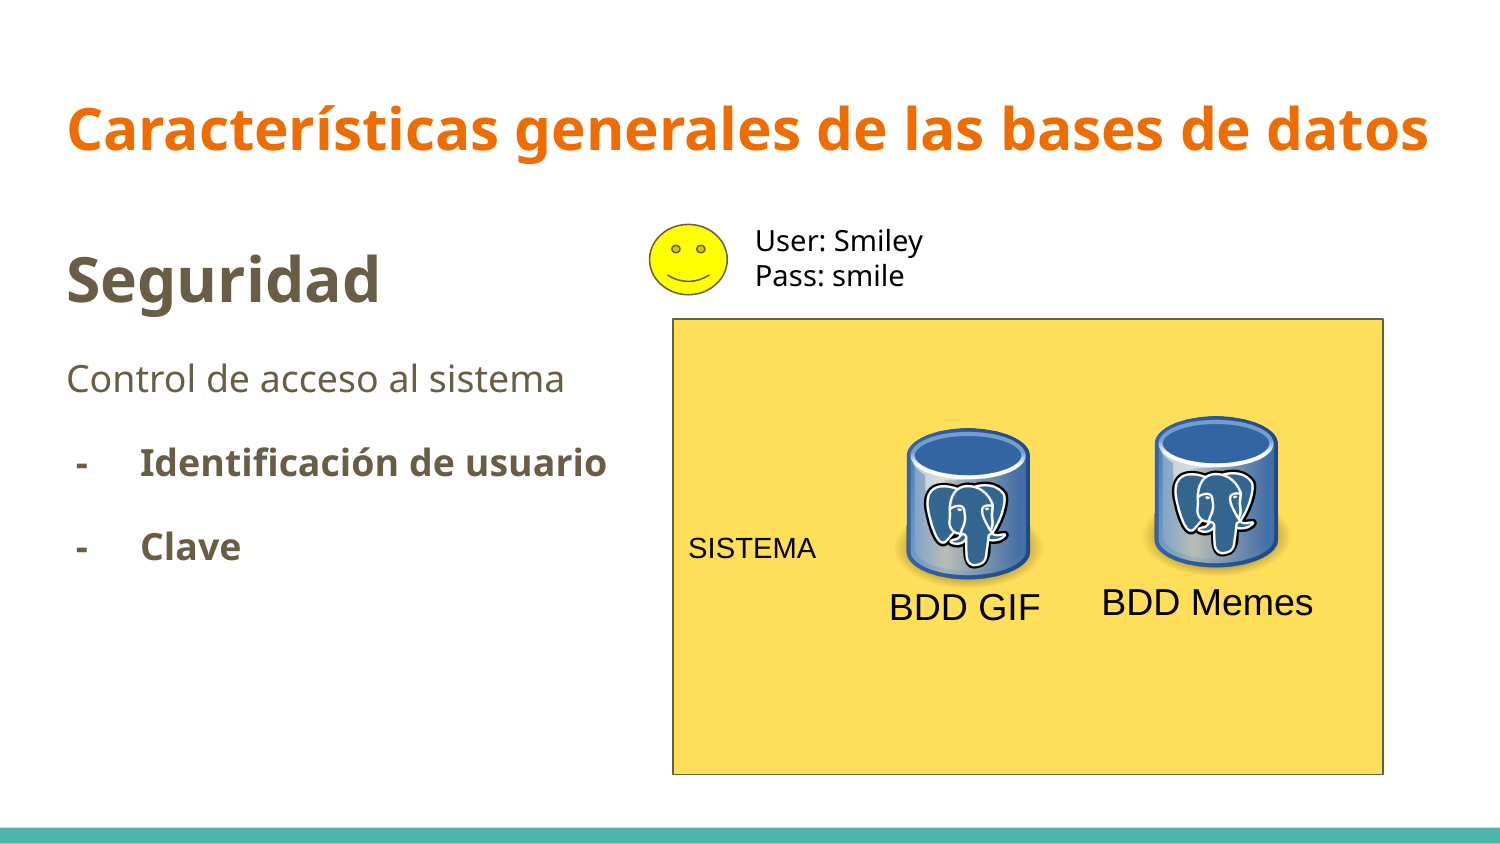

# Características generales de las bases de datos
User: Smiley
Pass: smile
Seguridad
Control de acceso al sistema
 -	Identificación de usuario
 -	Clave
SISTEMA
BDD Memes
BDD GIF